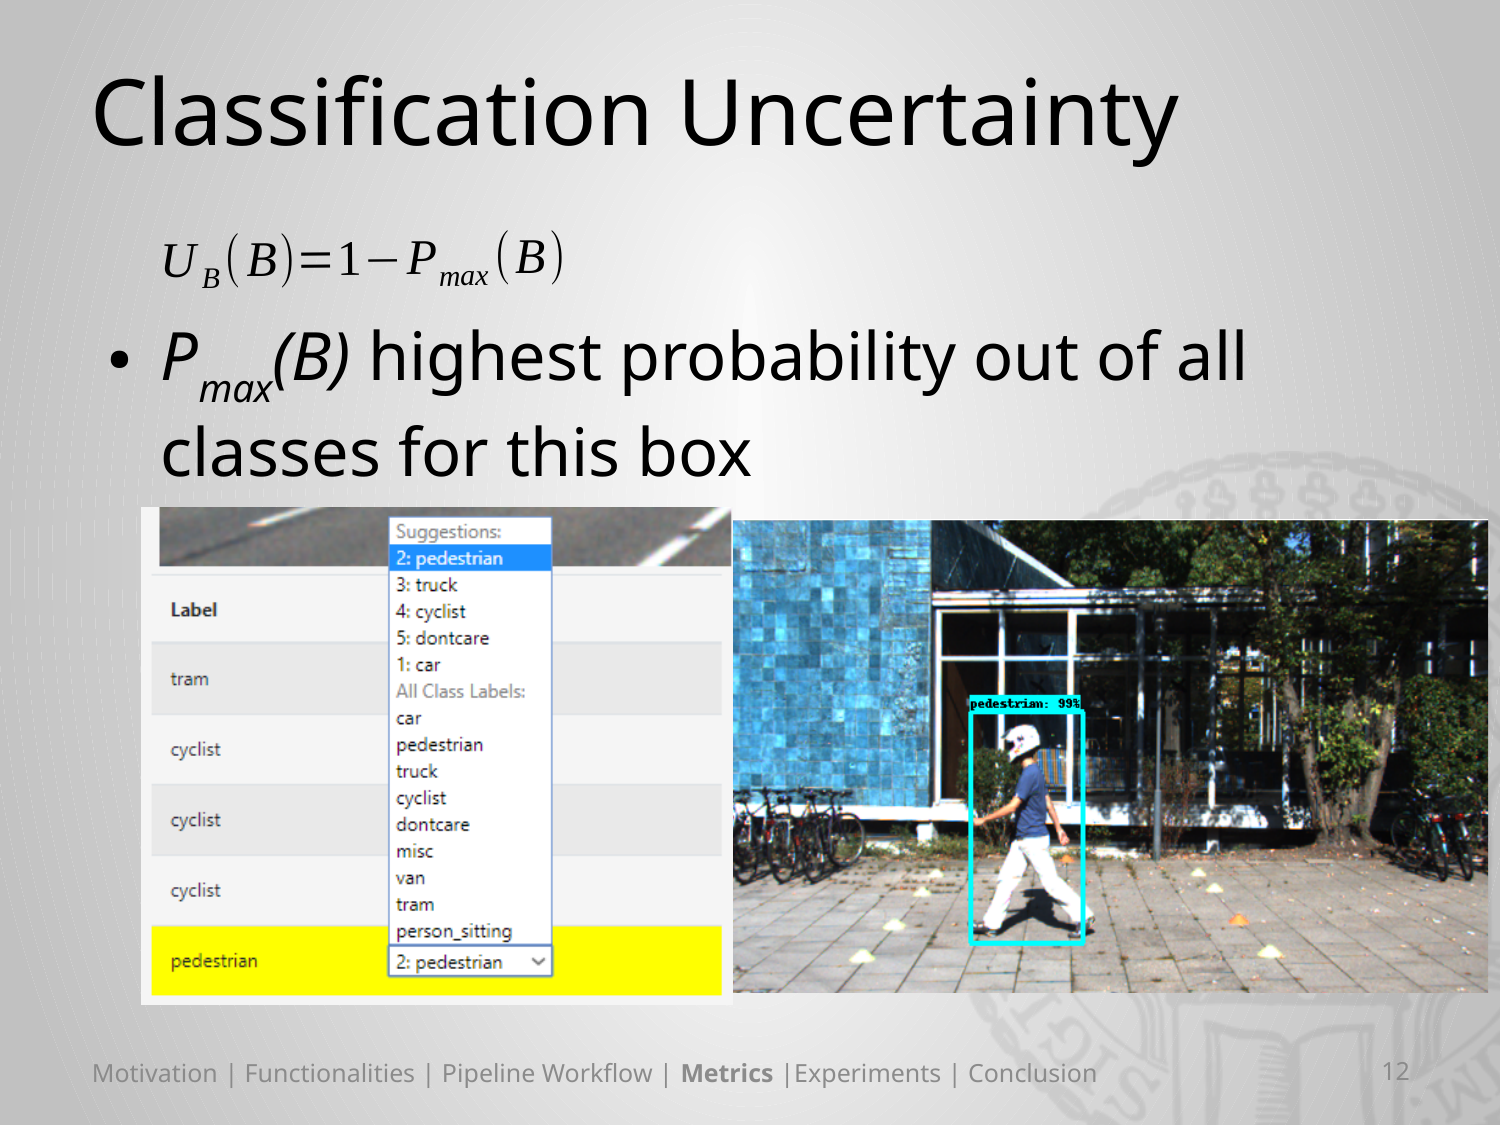

# Classification Uncertainty
Pmax(B) highest probability out of all classes for this box
Motivation | Functionalities | Pipeline Workflow | Metrics |Experiments | Conclusion